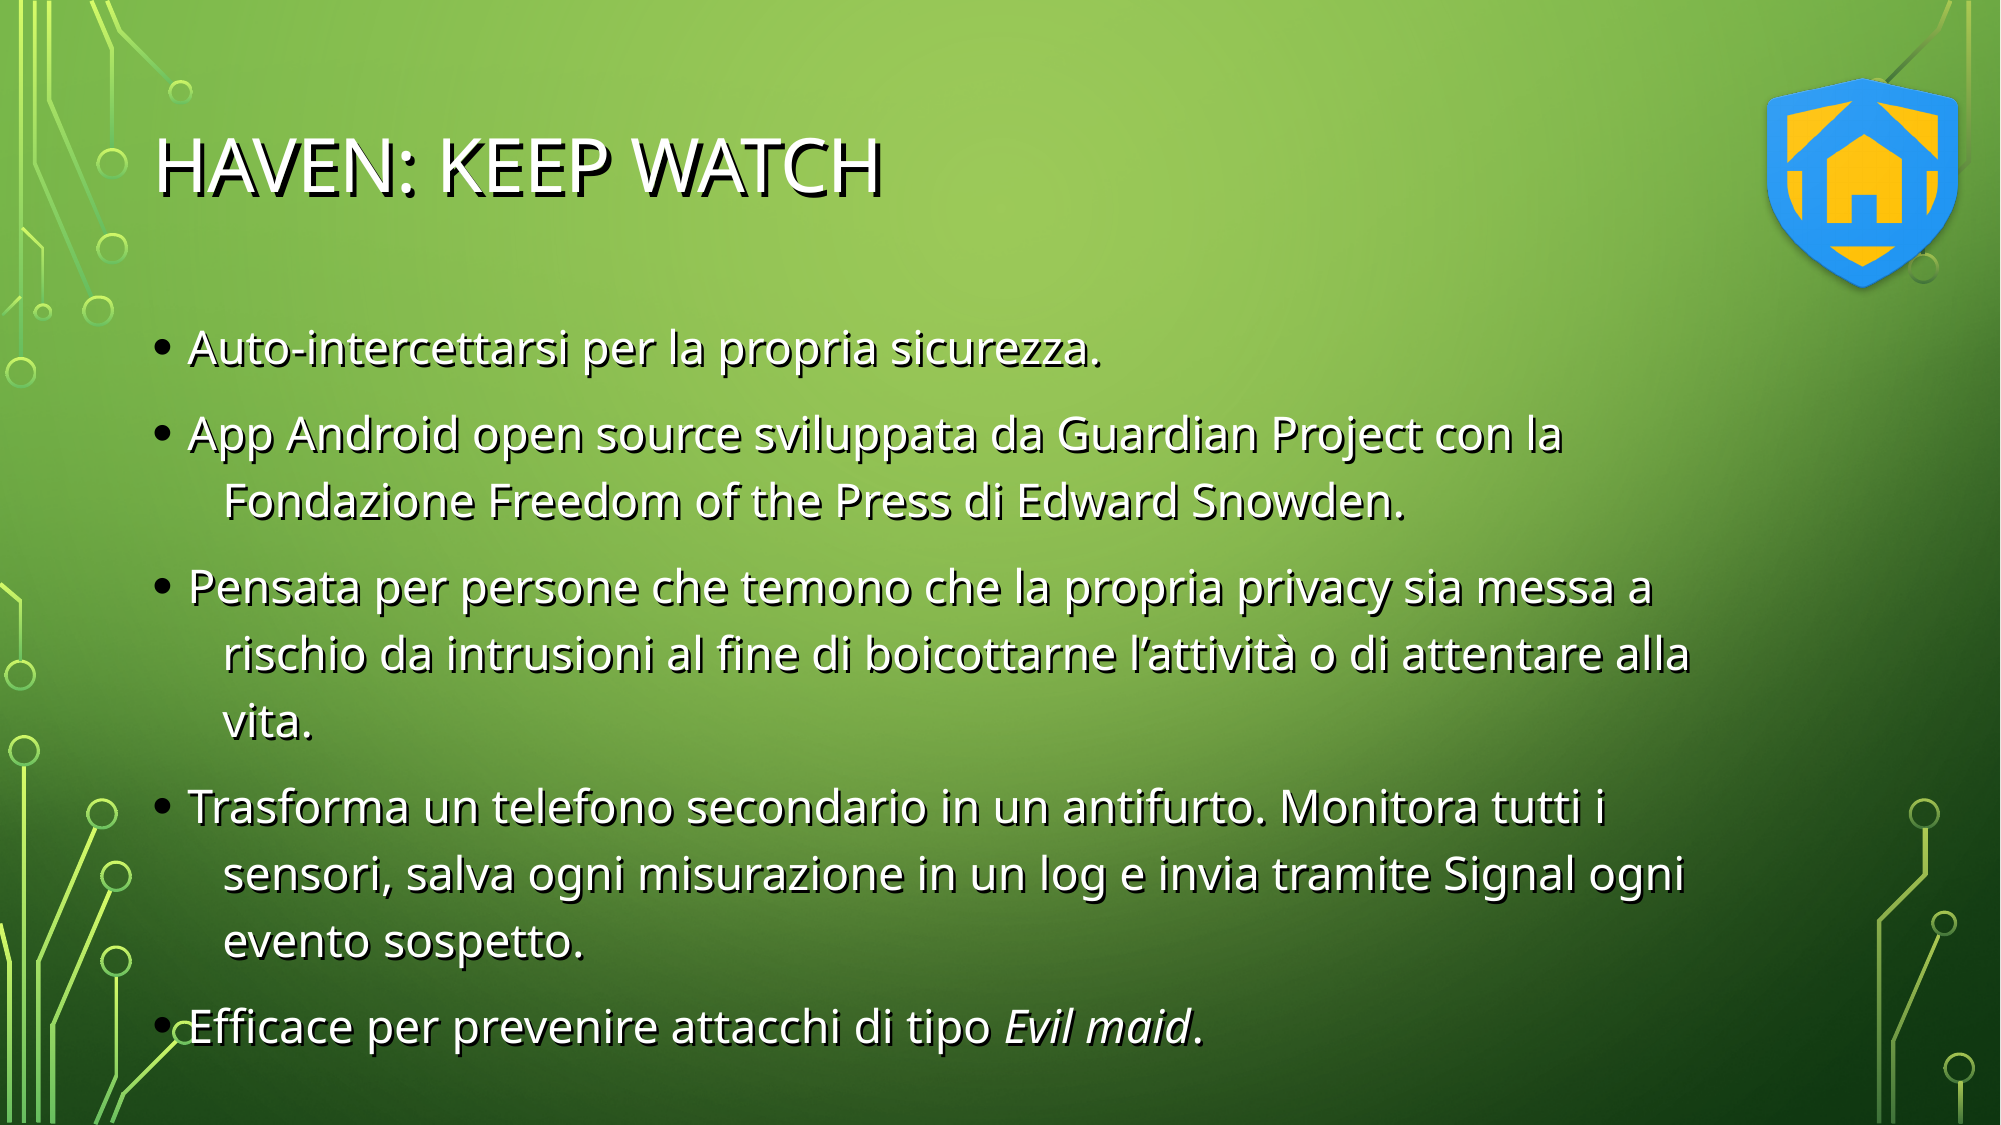

# Haven: Keep Watch
Auto-intercettarsi per la propria sicurezza.
App Android open source sviluppata da Guardian Project con la Fondazione Freedom of the Press di Edward Snowden.
Pensata per persone che temono che la propria privacy sia messa a rischio da intrusioni al fine di boicottarne l’attività o di attentare alla vita.
Trasforma un telefono secondario in un antifurto. Monitora tutti i sensori, salva ogni misurazione in un log e invia tramite Signal ogni evento sospetto.
Efficace per prevenire attacchi di tipo Evil maid.